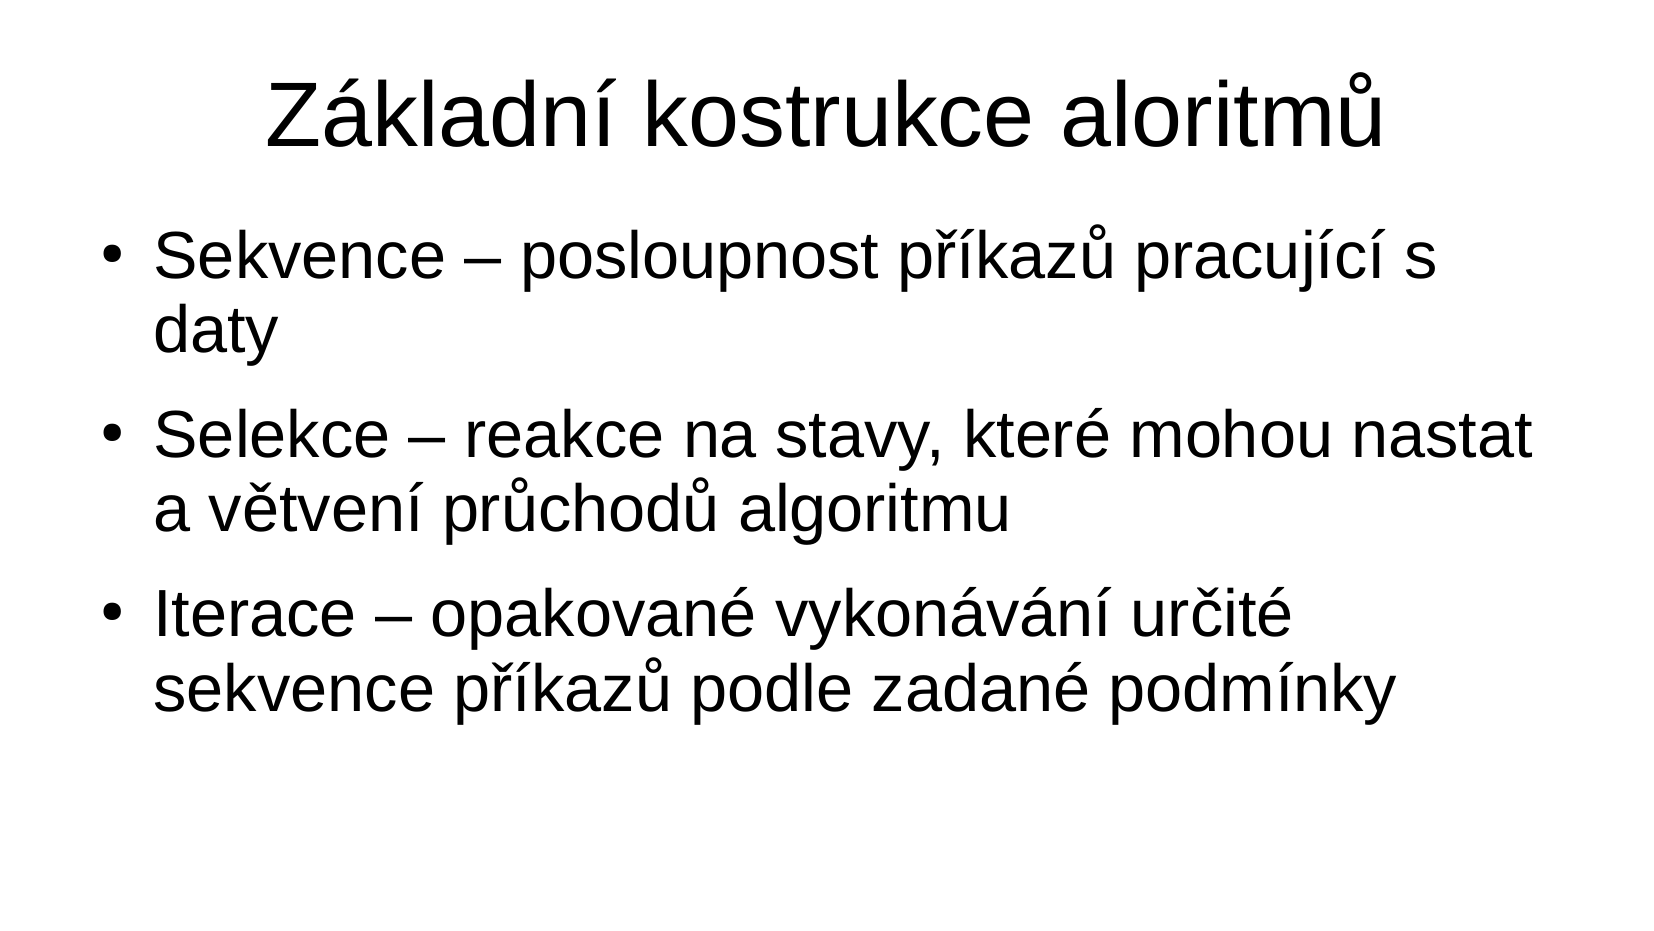

# Základní kostrukce aloritmů
Sekvence – posloupnost příkazů pracující s daty
Selekce – reakce na stavy, které mohou nastat a větvení průchodů algoritmu
Iterace – opakované vykonávání určité sekvence příkazů podle zadané podmínky